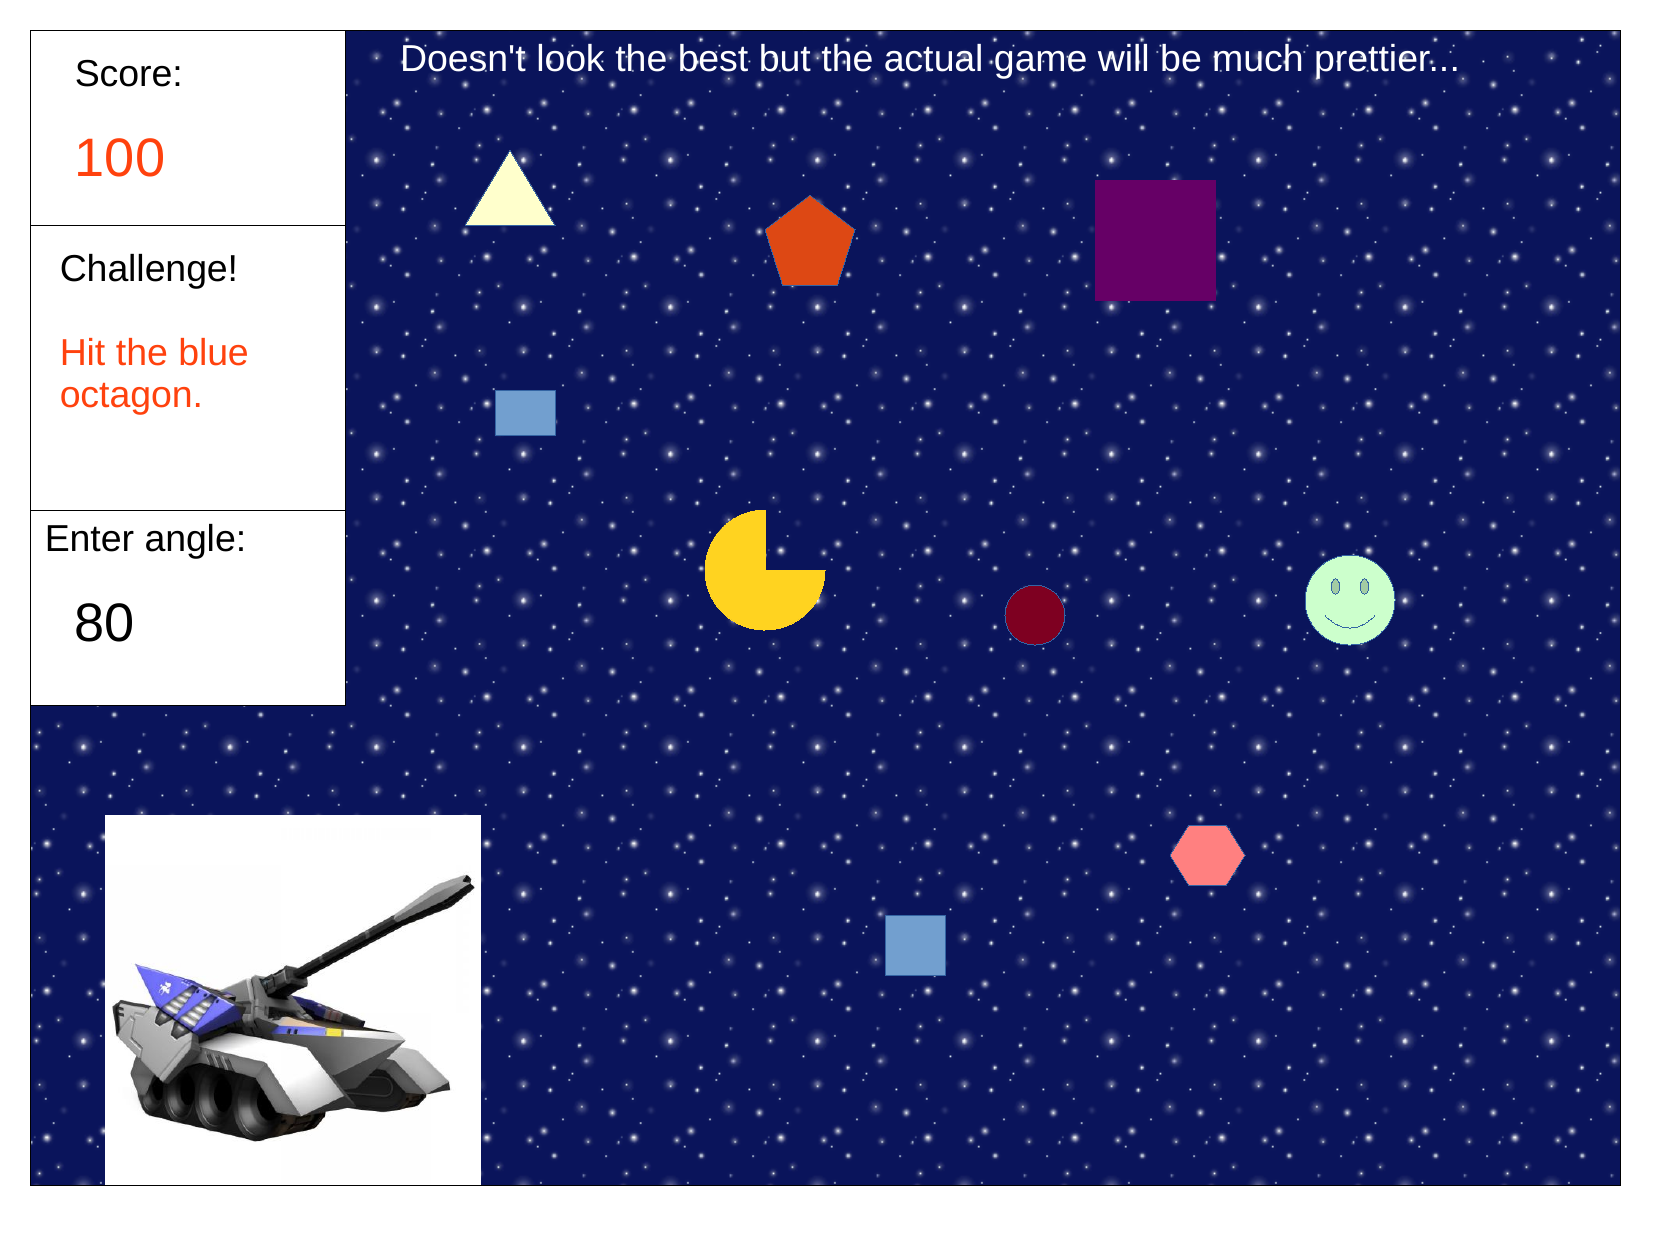

Doesn't look the best but the actual game will be much prettier...
Score:
100
Challenge!
Hit the blue octagon.
Enter angle:
80